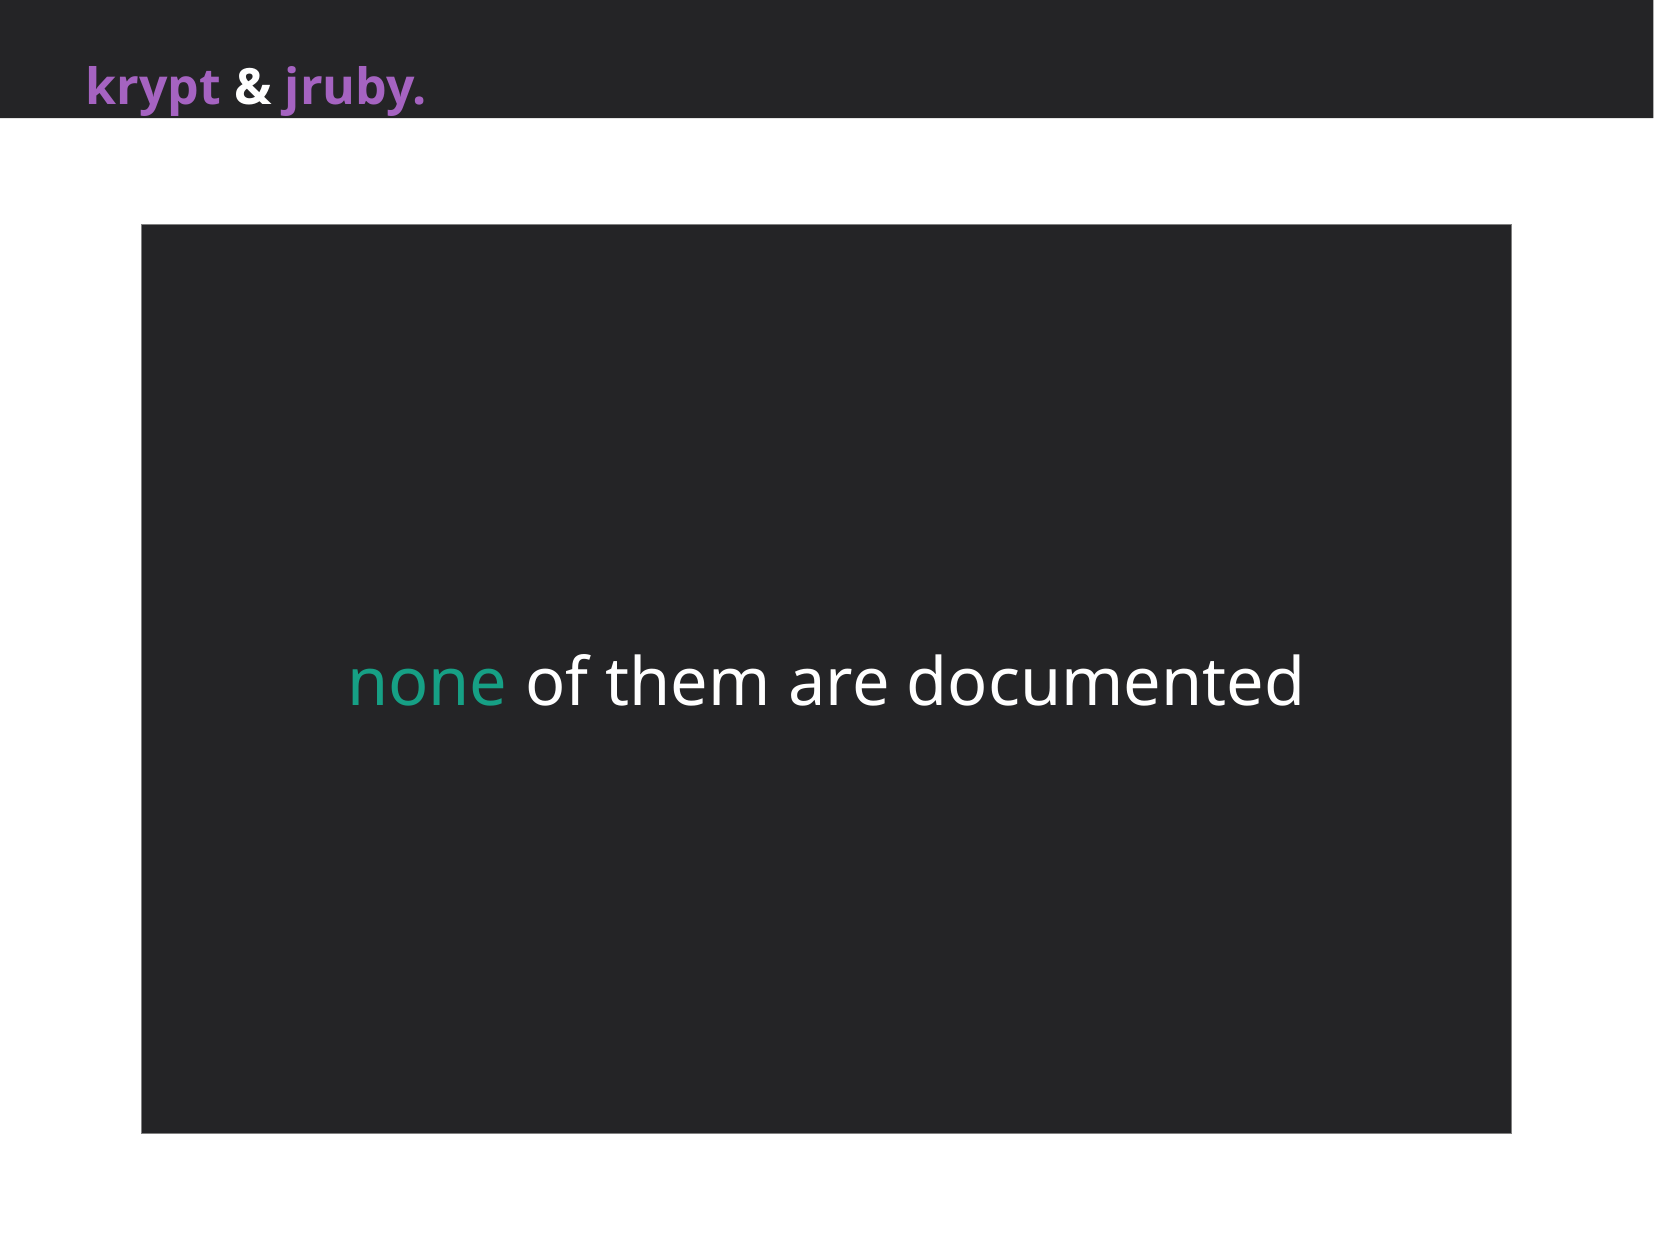

krypt & jruby.
none of them are documented
krypt first of all is a framework